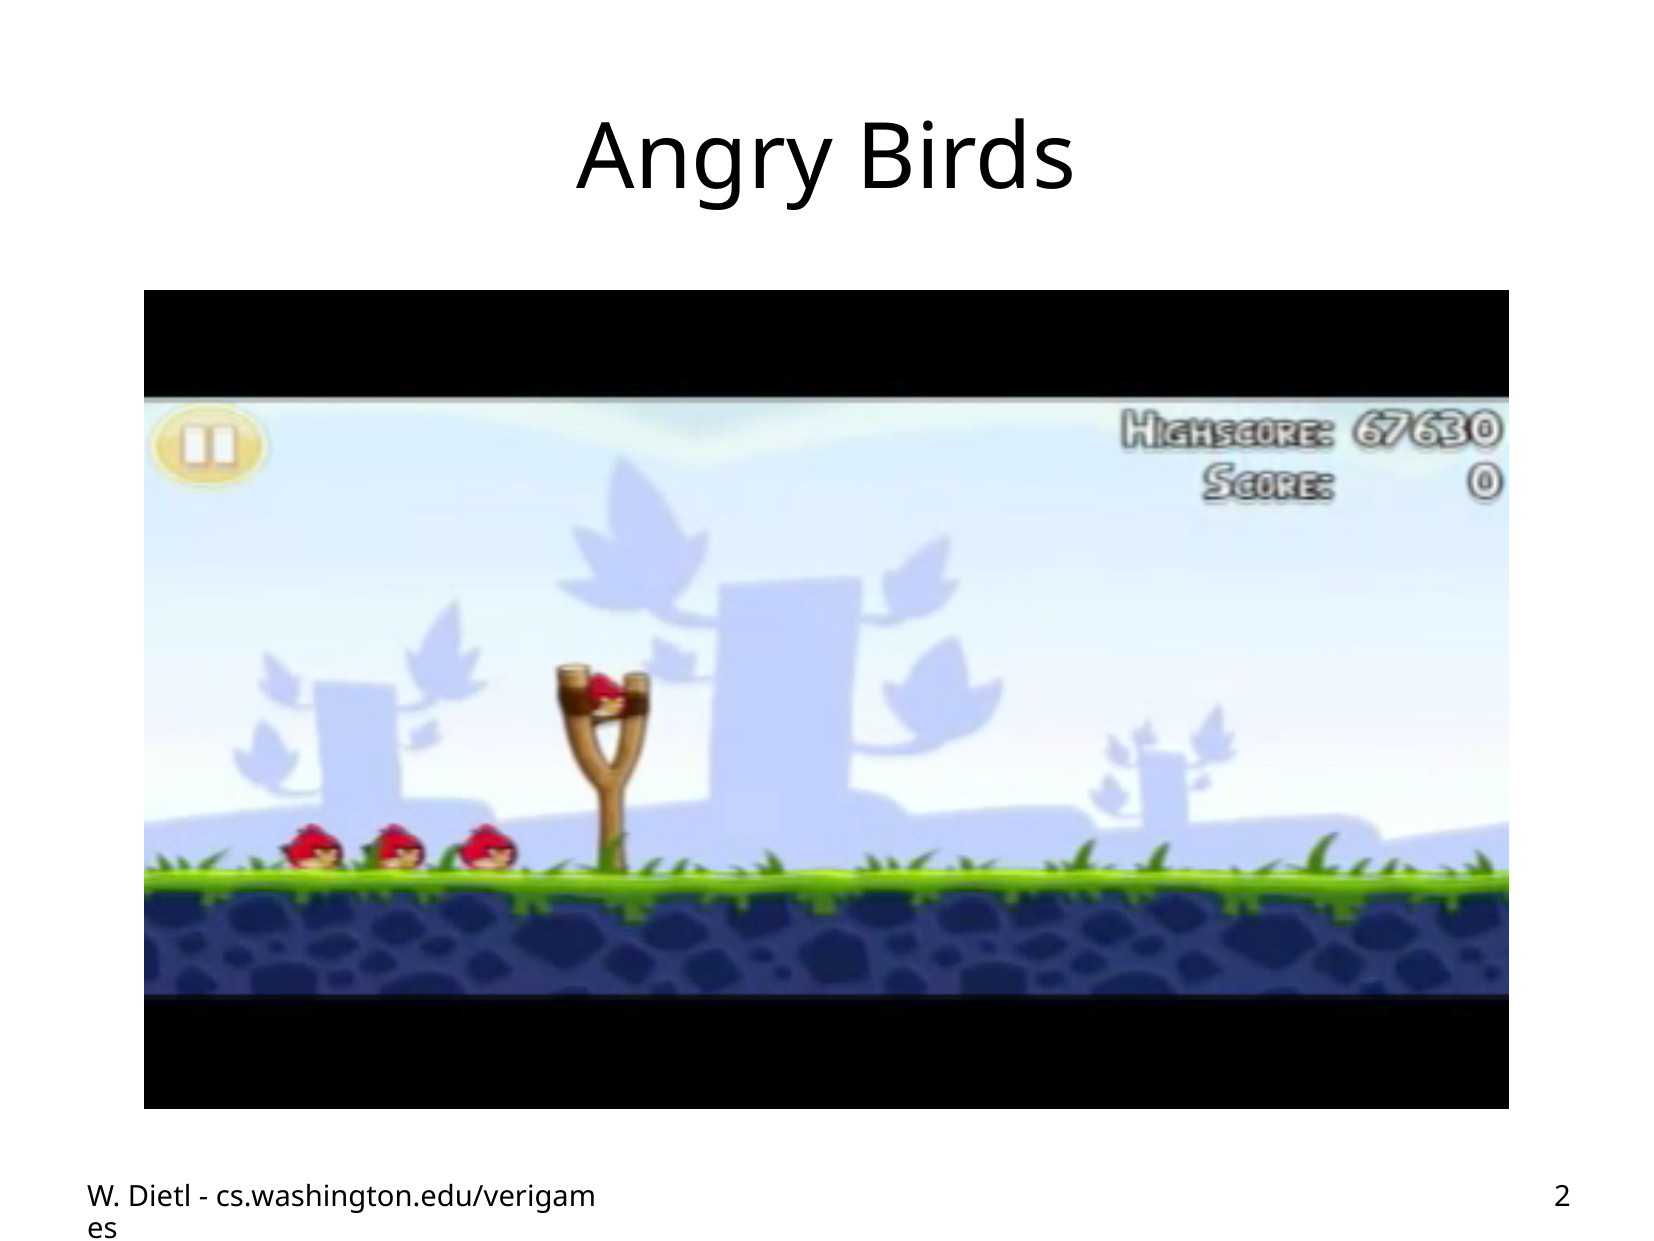

# Angry Birds
W. Dietl - cs.washington.edu/verigames
2